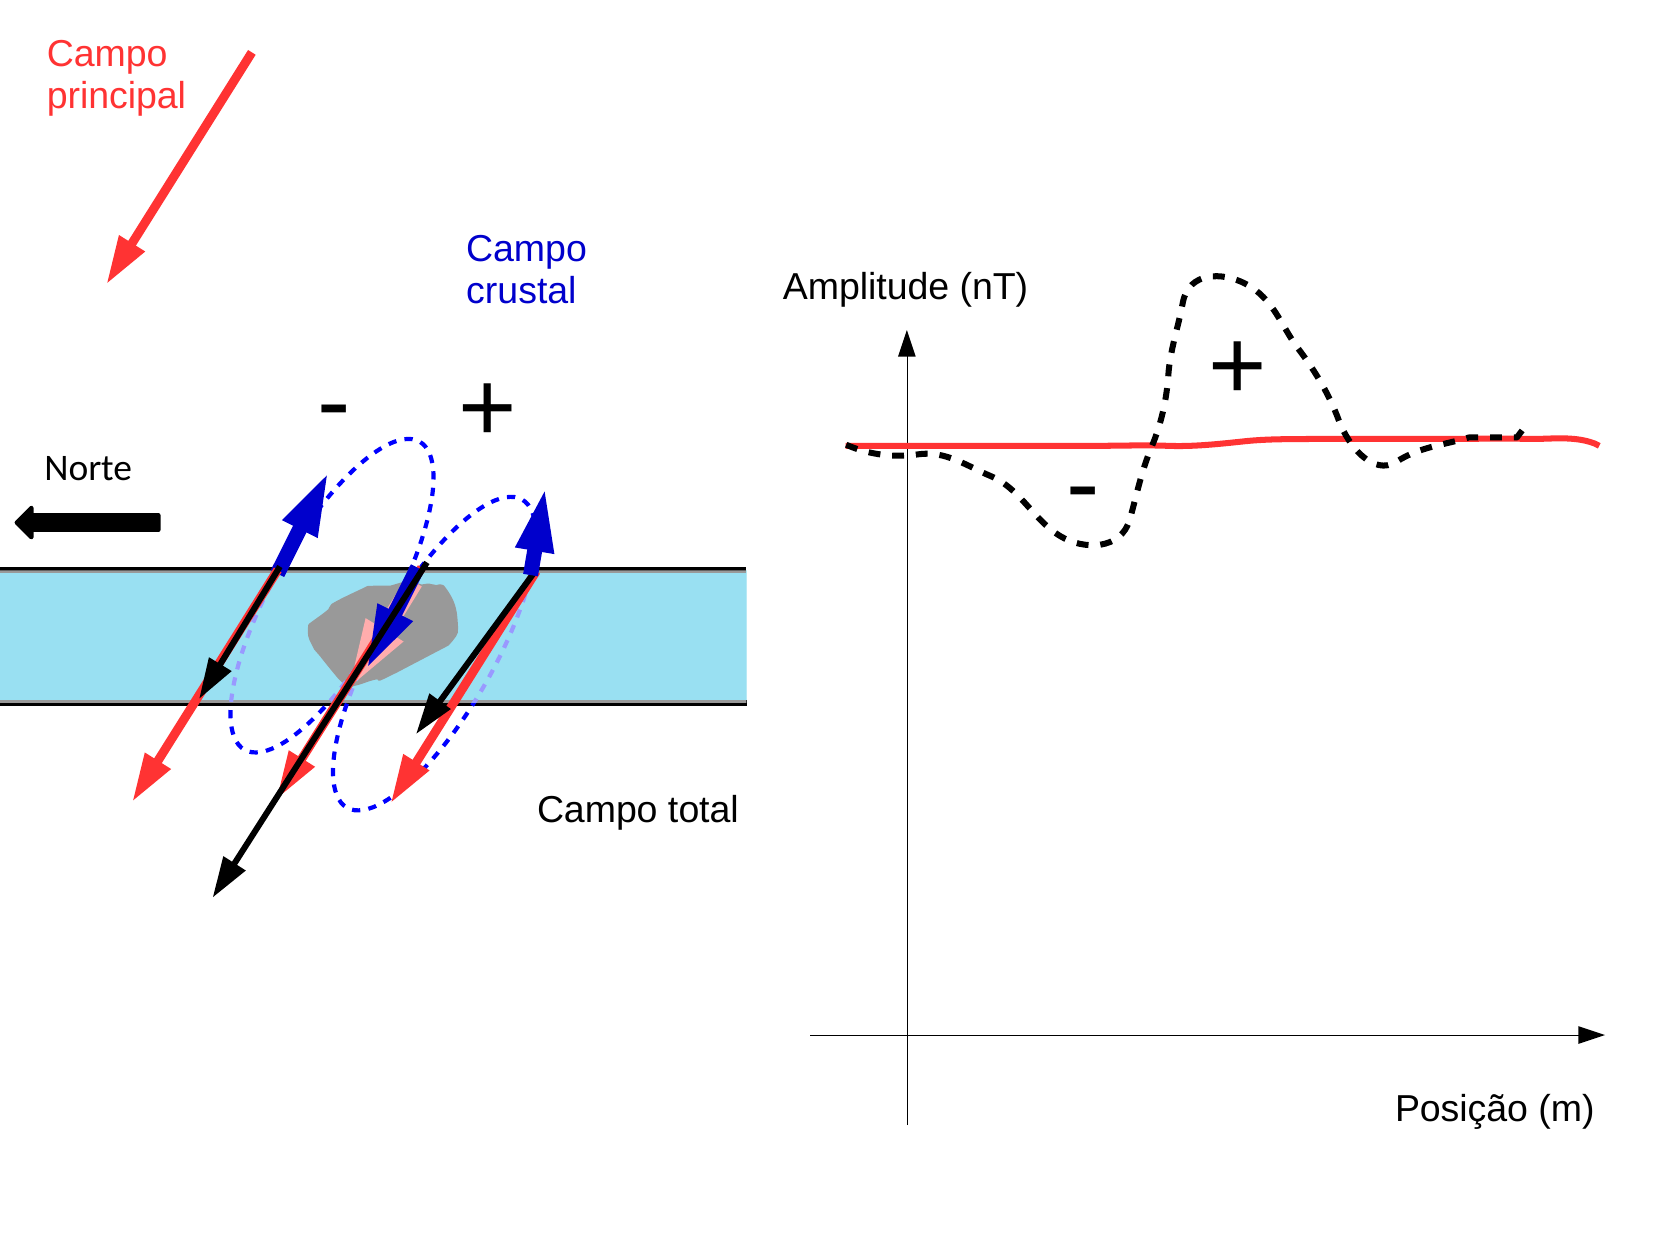

Campo principal
Campo crustal
Amplitude (nT)
+
-
+
-
Norte
Campo total
Posição (m)